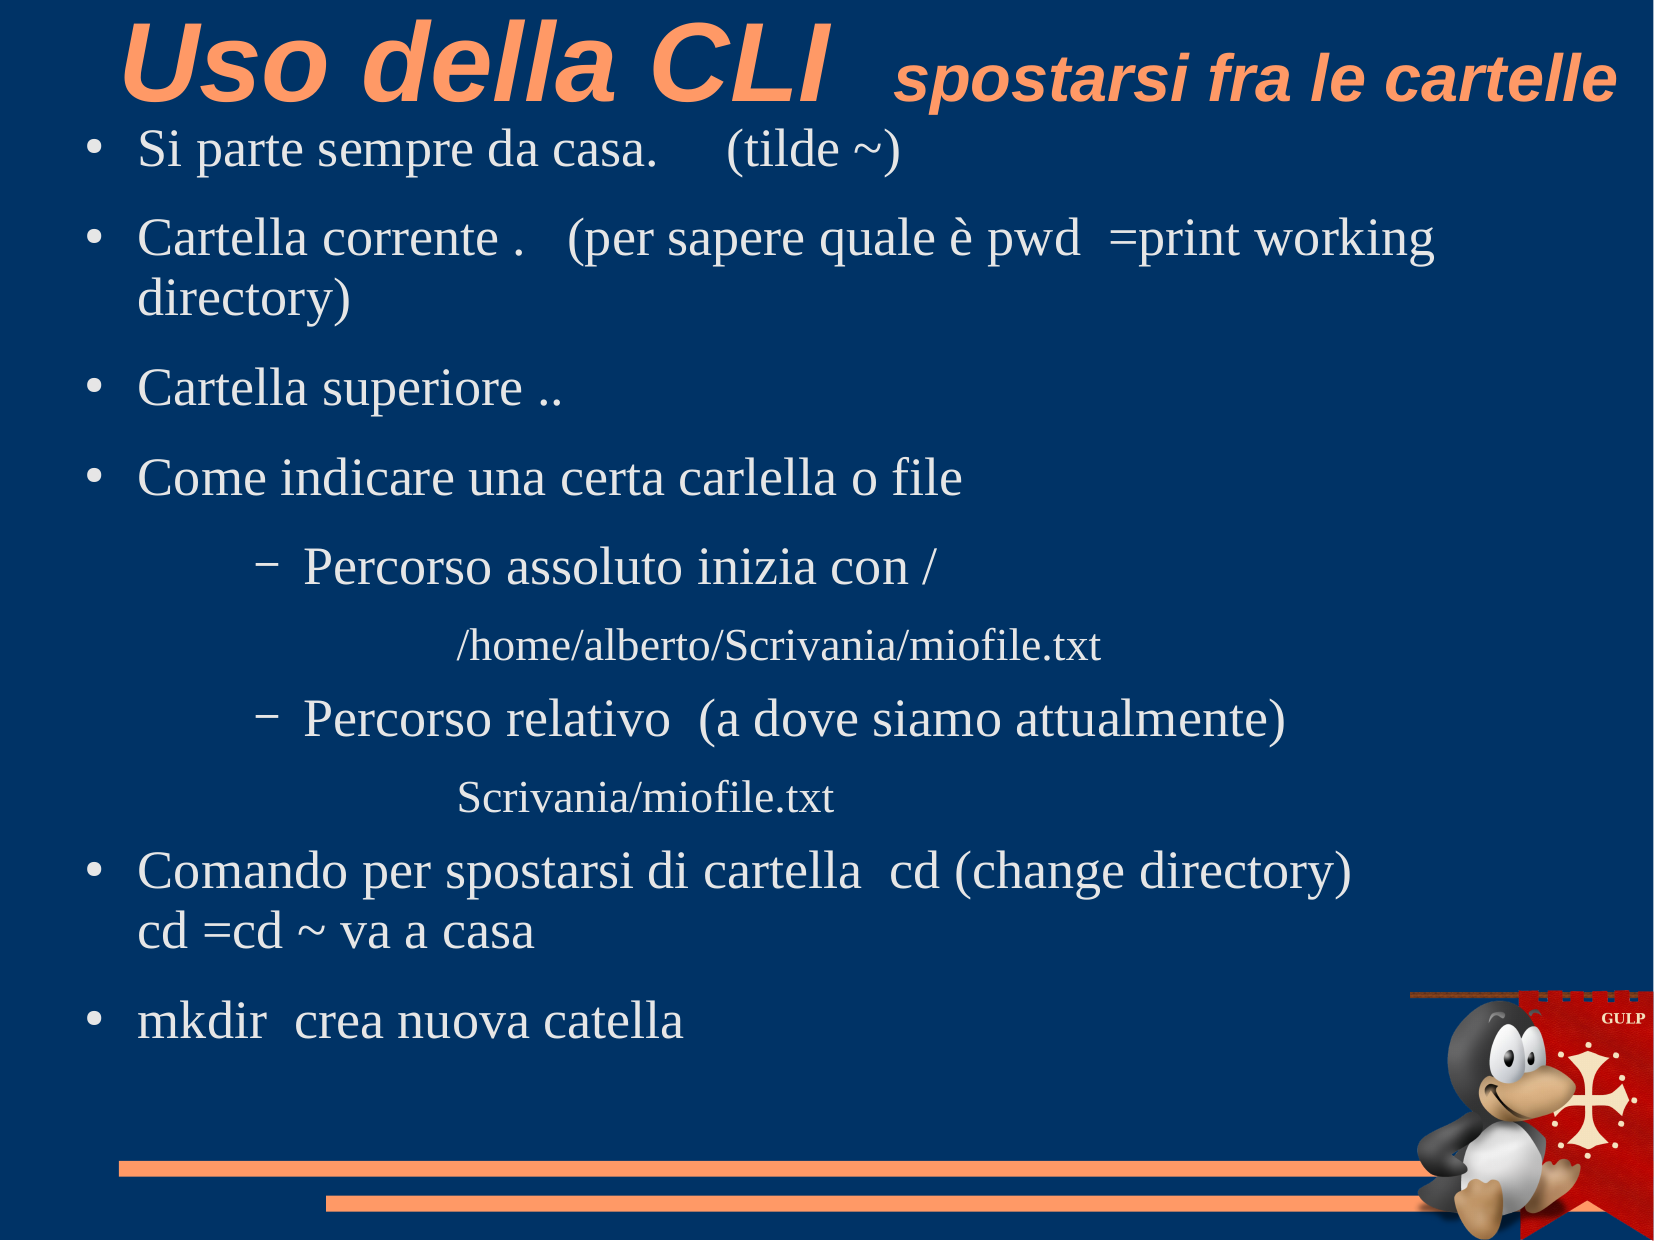

# Uso della CLI spostarsi fra le cartelle
Si parte sempre da casa. (tilde ~)
Cartella corrente . (per sapere quale è pwd =print working directory)
Cartella superiore ..
Come indicare una certa carlella o file
Percorso assoluto inizia con /
/home/alberto/Scrivania/miofile.txt
Percorso relativo (a dove siamo attualmente)
Scrivania/miofile.txt
Comando per spostarsi di cartella cd (change directory)
cd =cd ~ va a casa
mkdir crea nuova catella